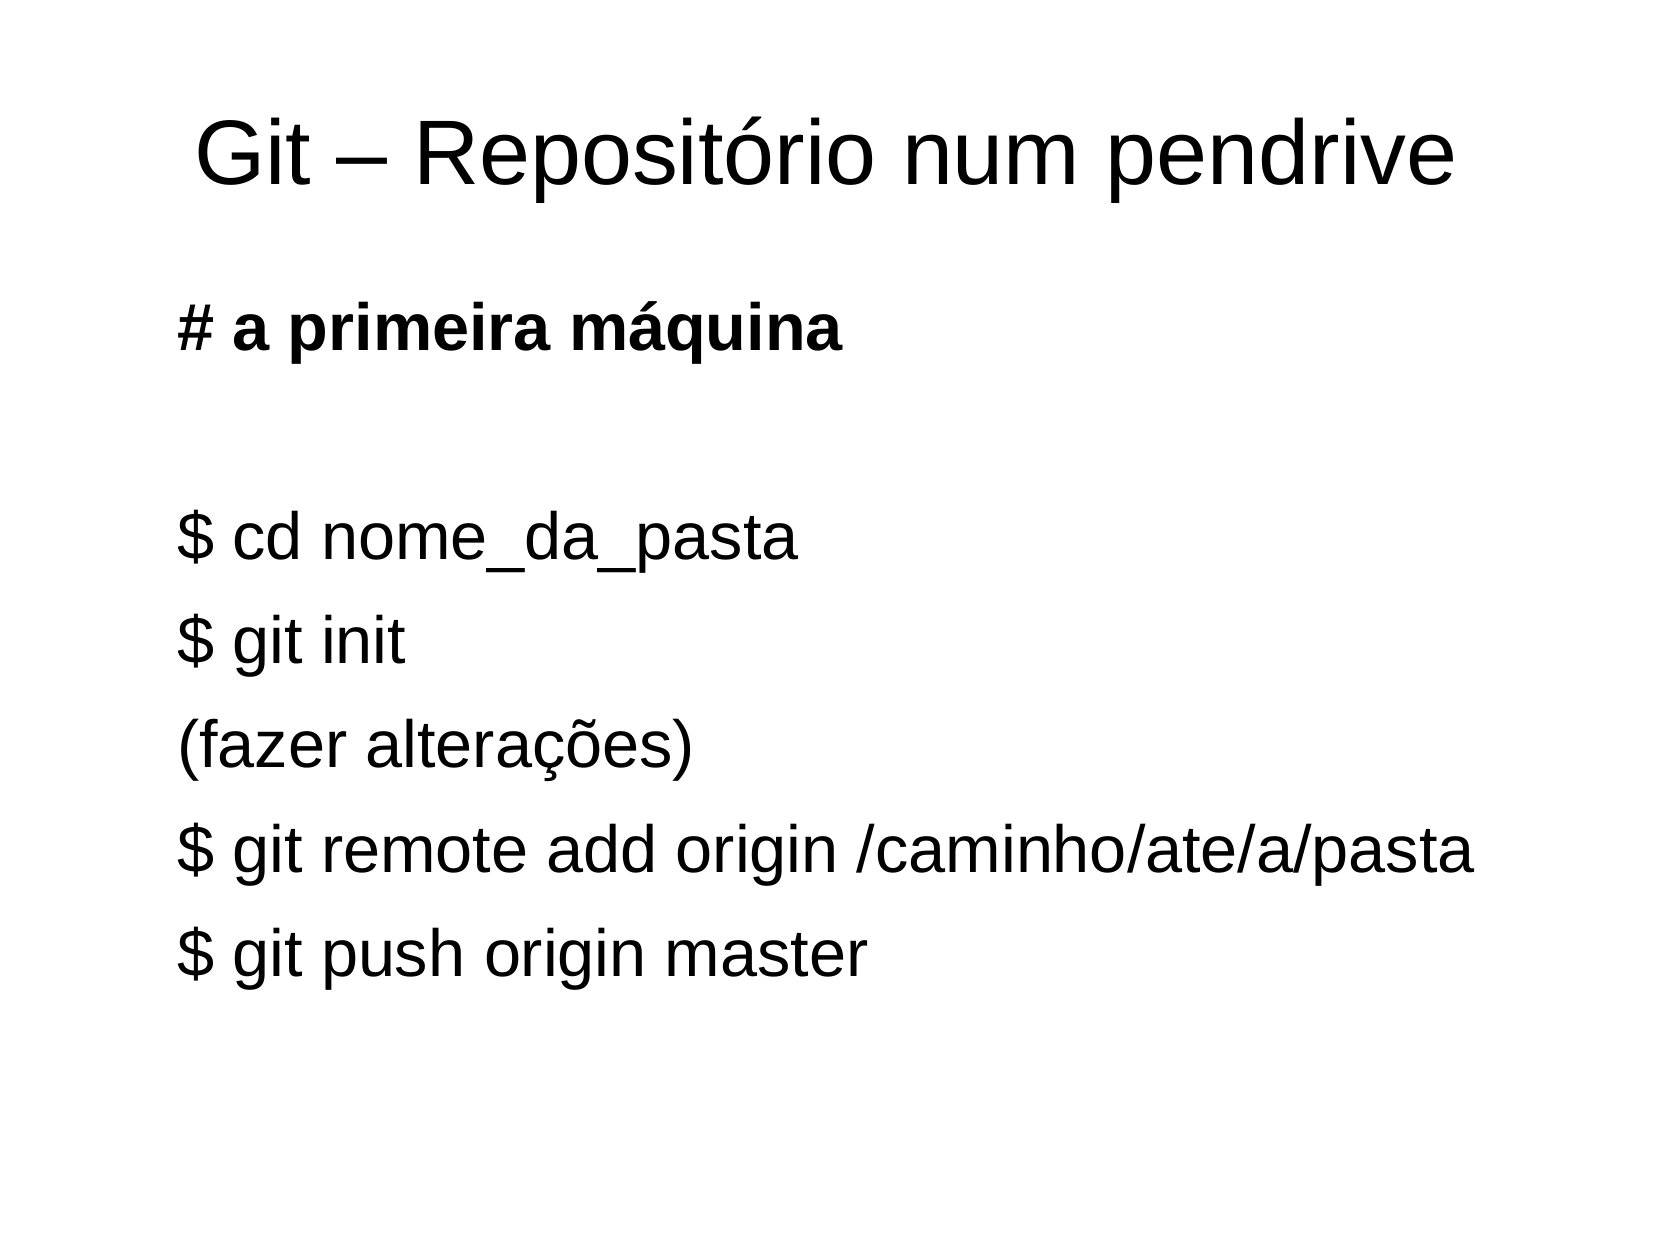

# Git – Repositório num pendrive
# a primeira máquina
$ cd nome_da_pasta
$ git init
(fazer alterações)
$ git remote add origin /caminho/ate/a/pasta
$ git push origin master